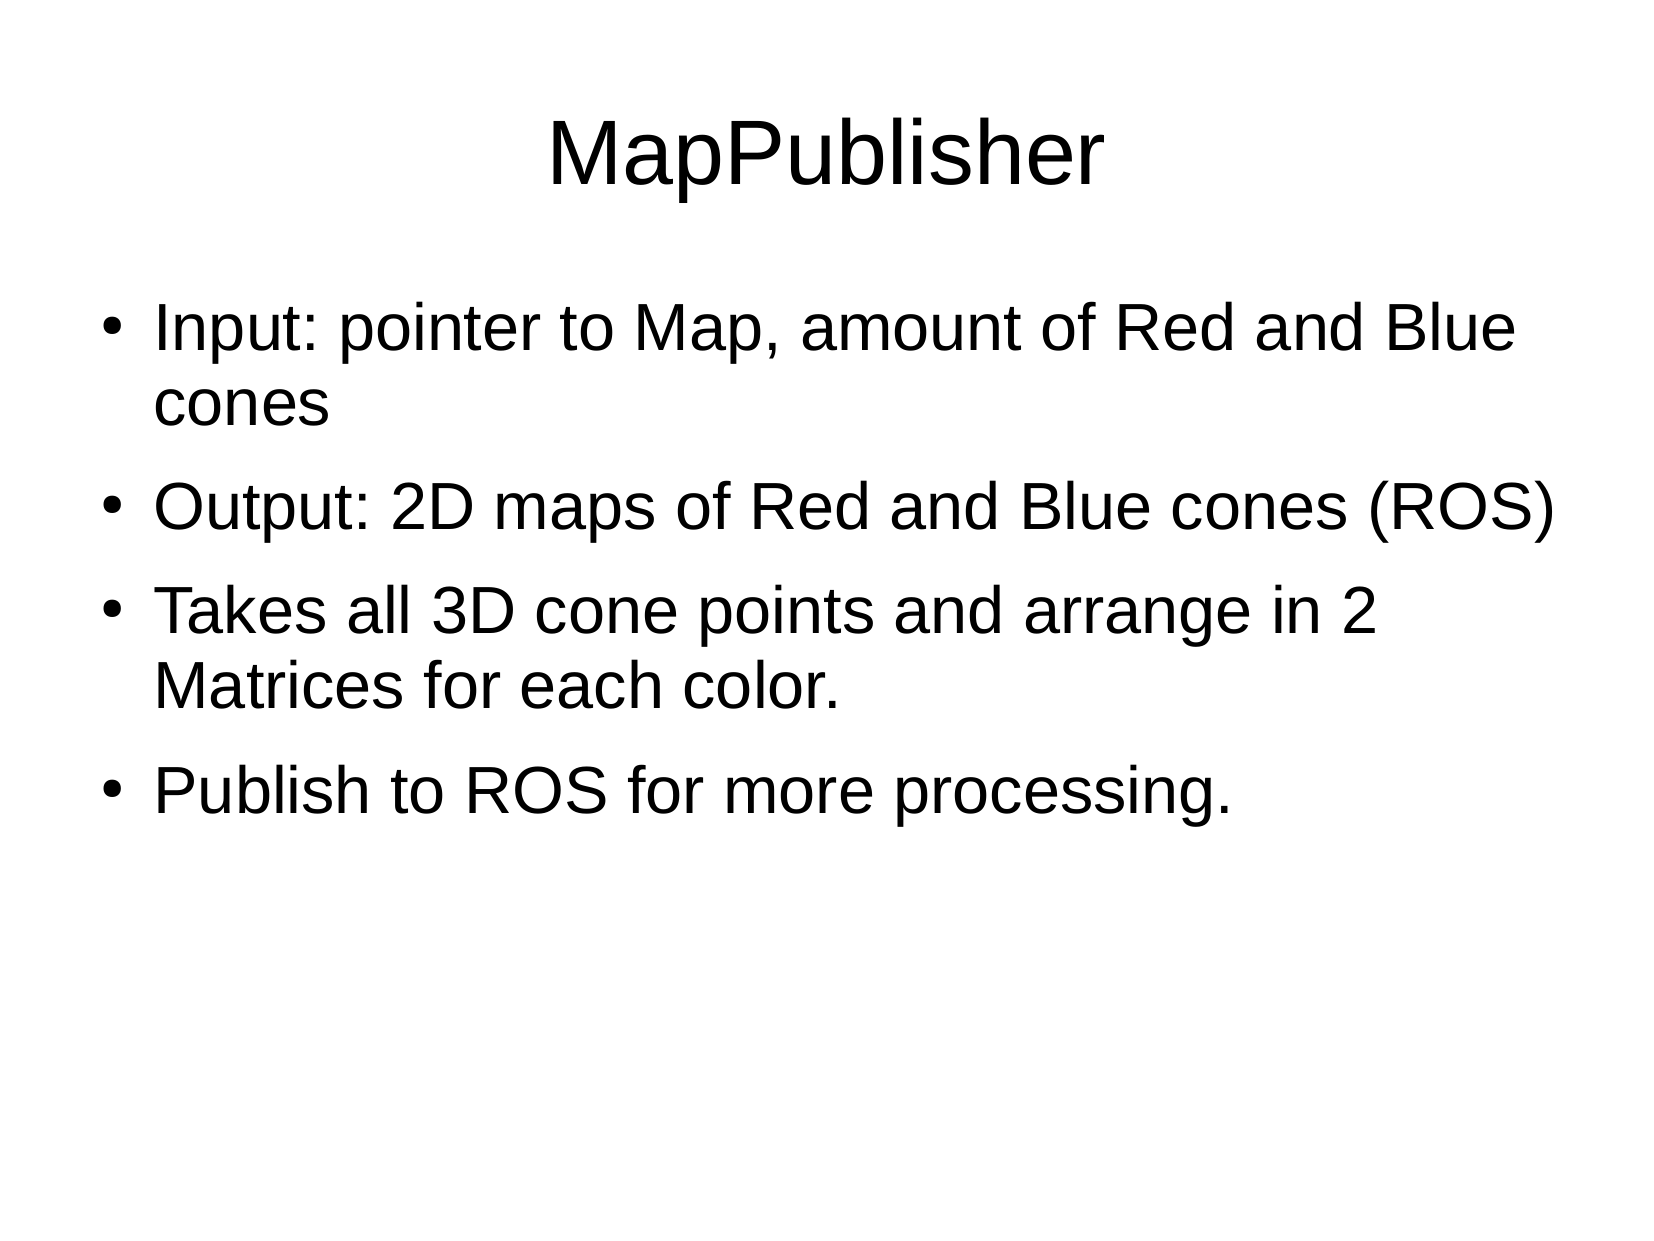

# MapPublisher
Input: pointer to Map, amount of Red and Blue cones
Output: 2D maps of Red and Blue cones (ROS)
Takes all 3D cone points and arrange in 2 Matrices for each color.
Publish to ROS for more processing.